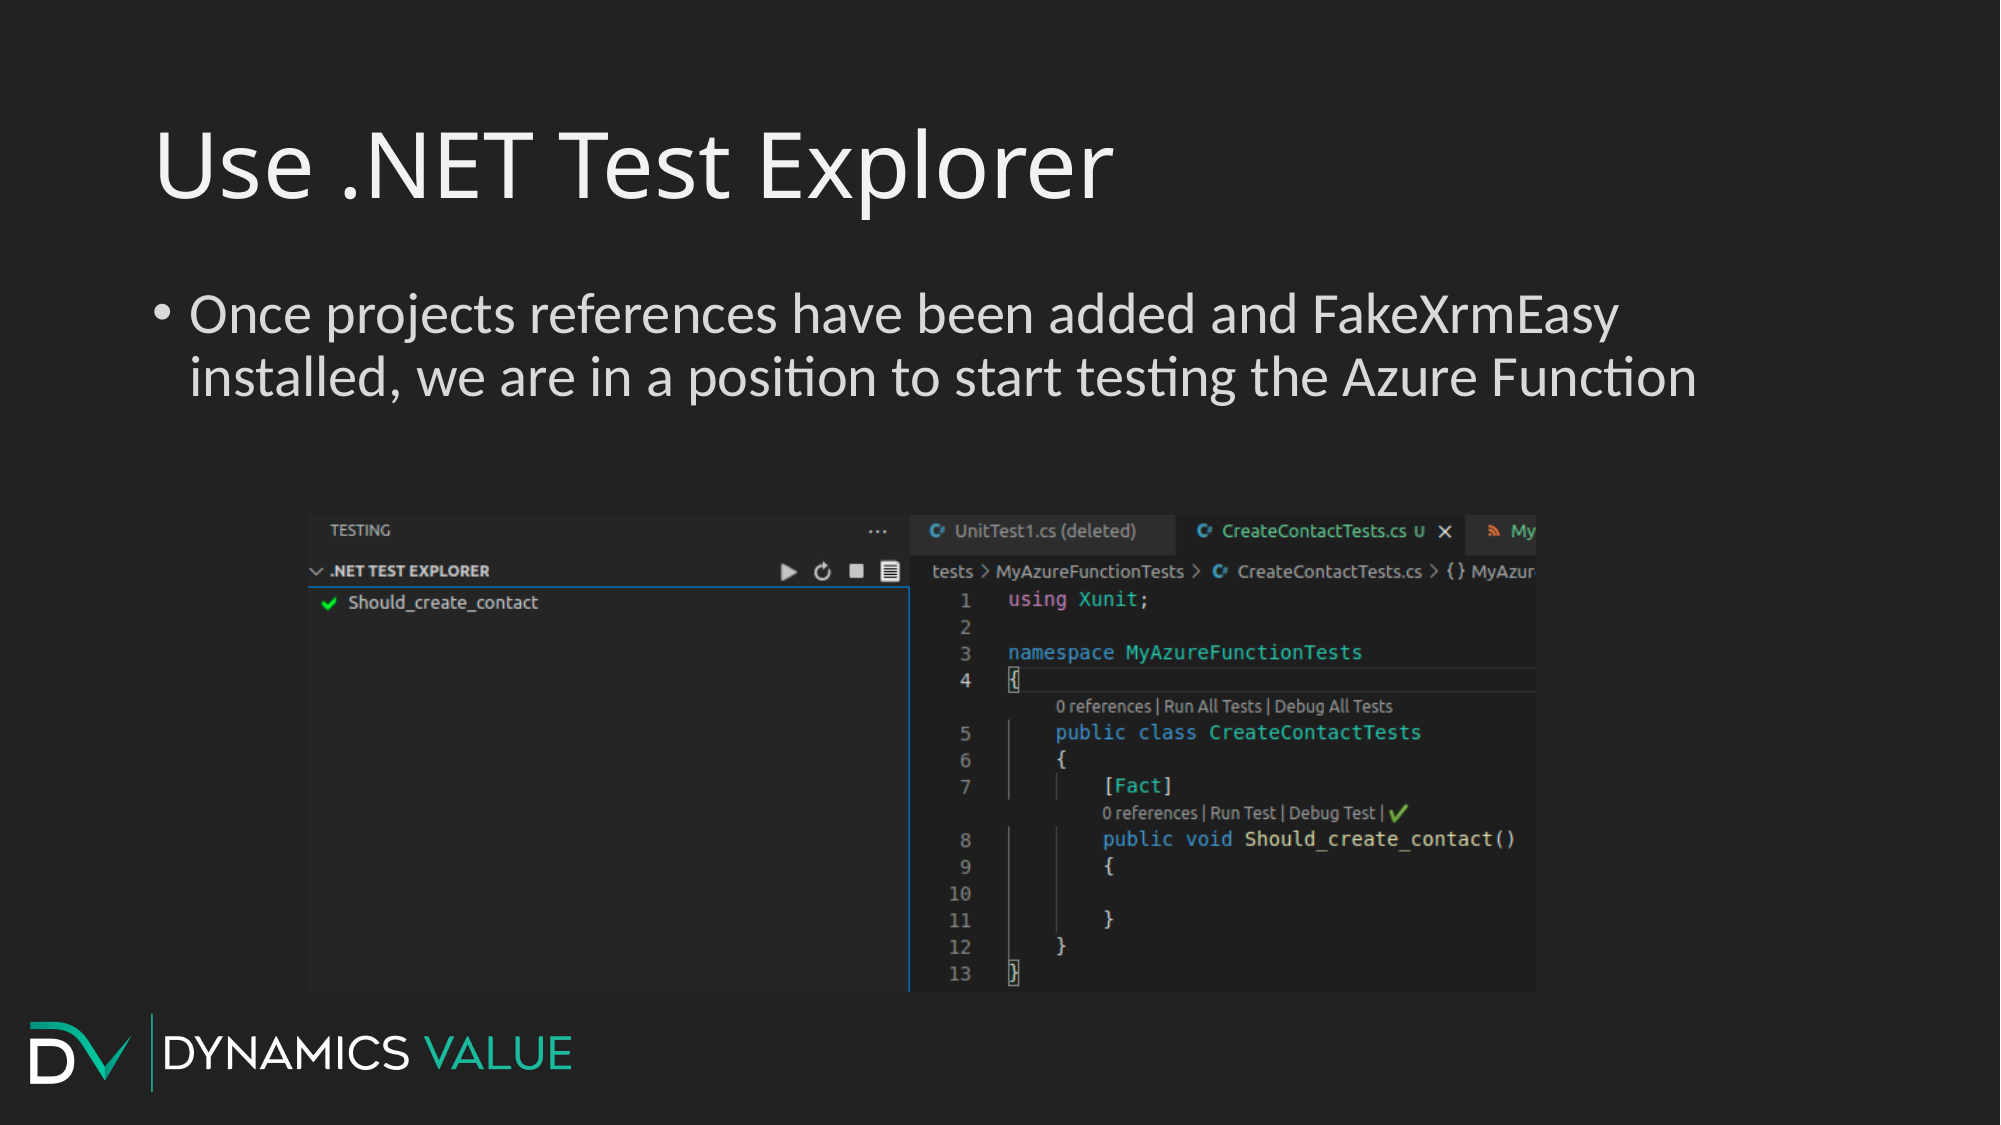

Use .NET Test Explorer
Once projects references have been added and FakeXrmEasy installed, we are in a position to start testing the Azure Function